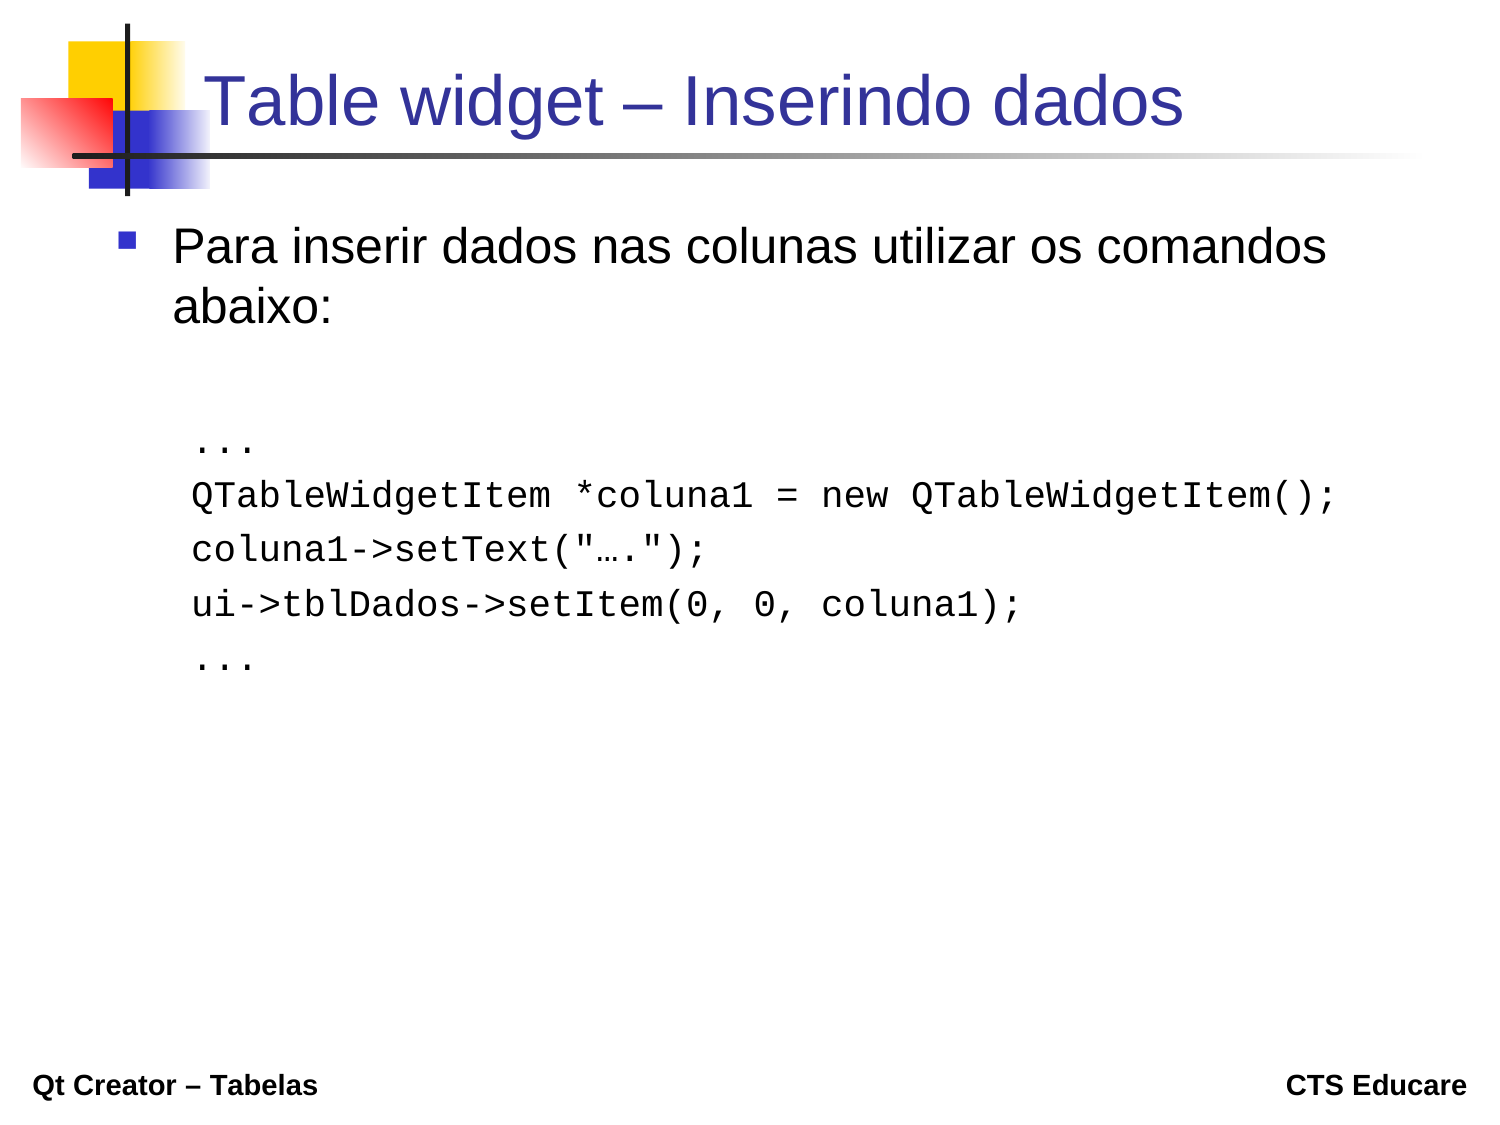

# Table widget – Inserindo dados
Para inserir dados nas colunas utilizar os comandos abaixo:
...
QTableWidgetItem *coluna1 = new QTableWidgetItem();
coluna1->setText("….");
ui->tblDados->setItem(0, 0, coluna1);
...